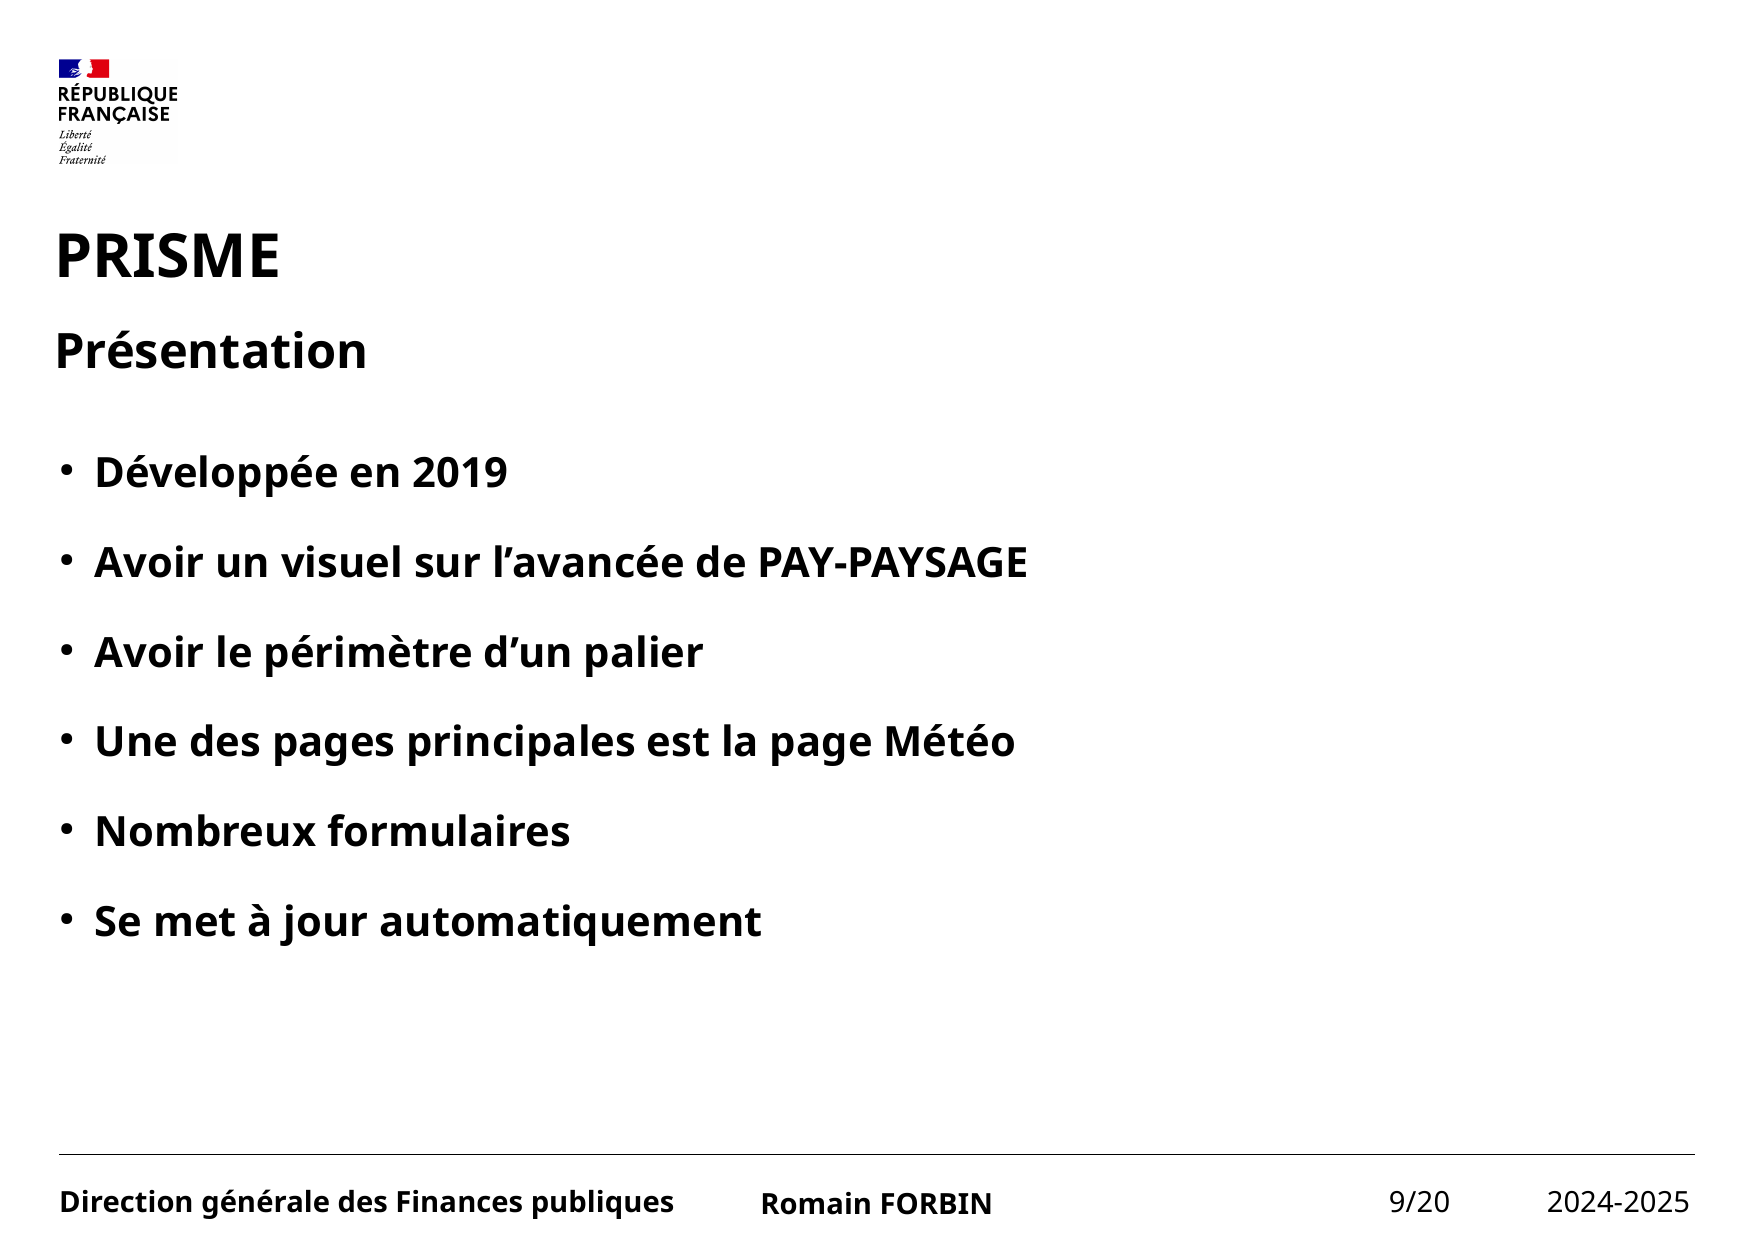

# PRISME
Présentation
Développée en 2019
Avoir un visuel sur l’avancée de PAY-PAYSAGE
Avoir le périmètre d’un palier
Une des pages principales est la page Météo
Nombreux formulaires
Se met à jour automatiquement